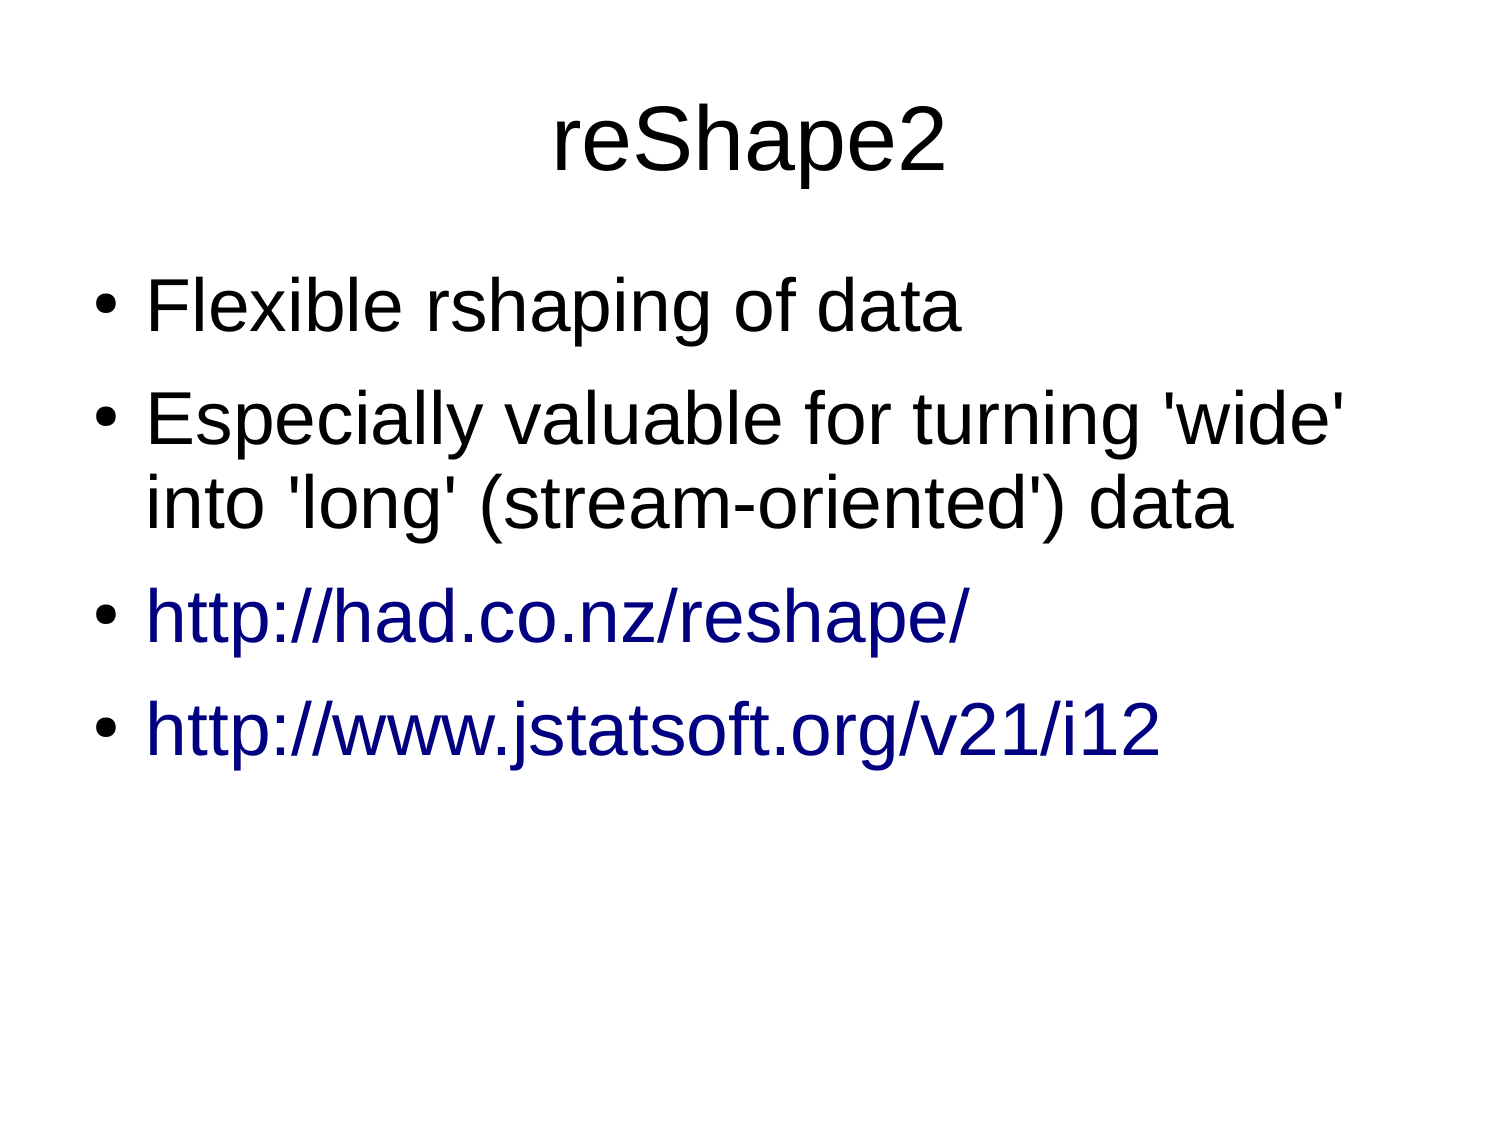

# reShape2
Flexible rshaping of data
Especially valuable for turning 'wide' into 'long' (stream-oriented') data
http://had.co.nz/reshape/
http://www.jstatsoft.org/v21/i12